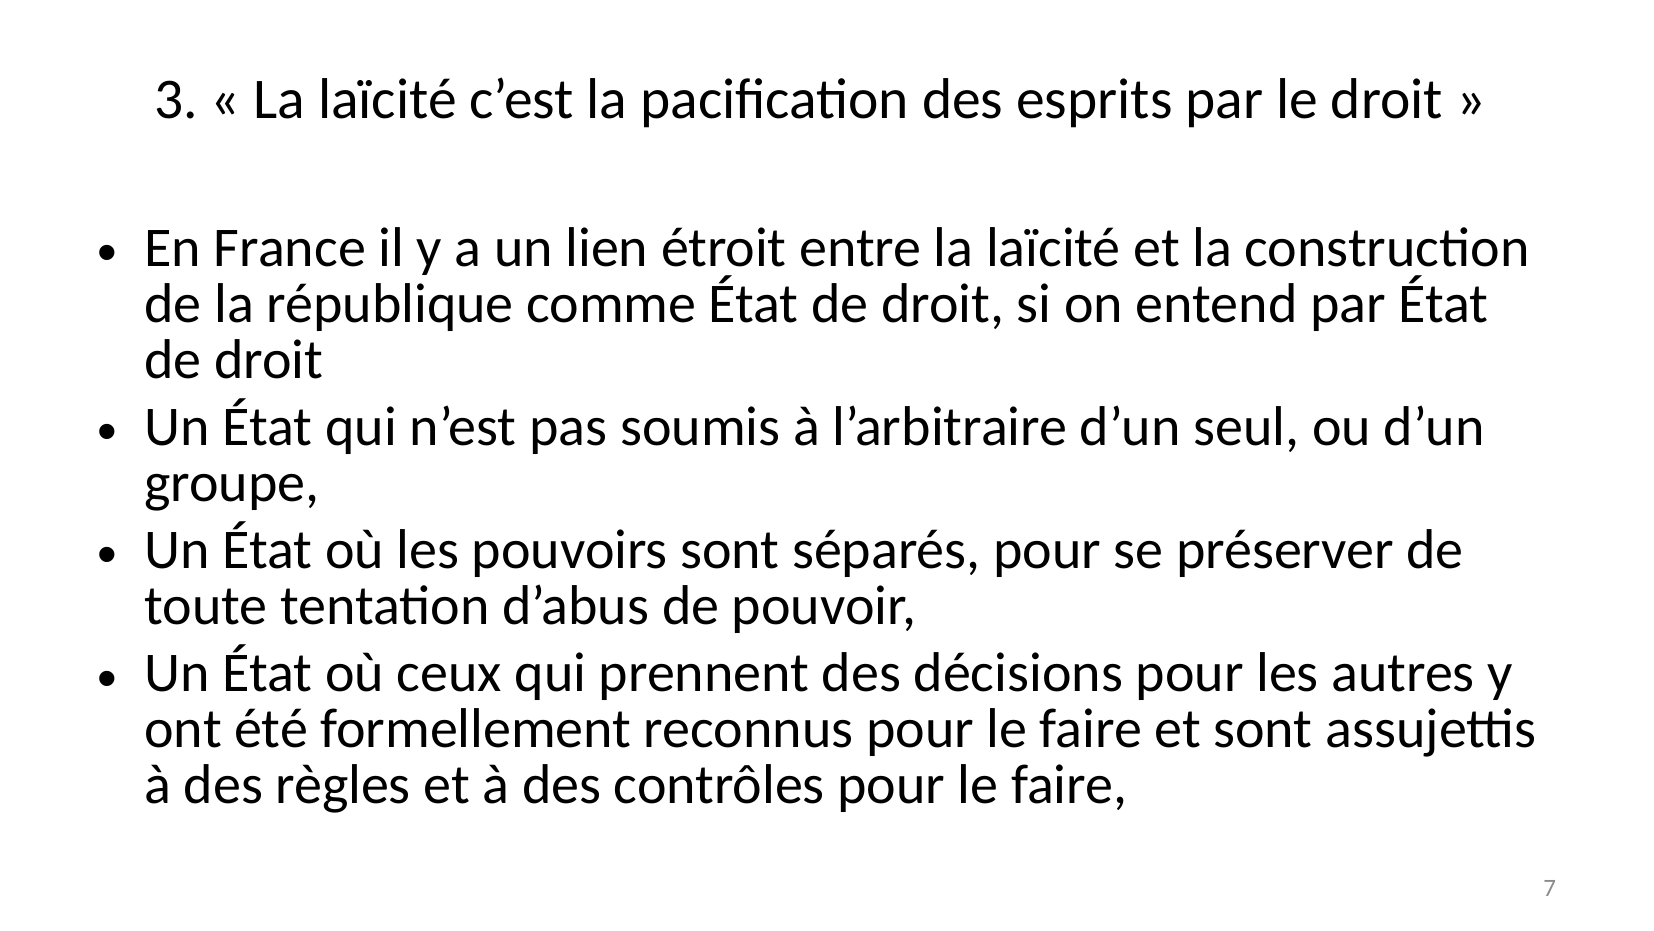

3. « La laïcité c’est la pacification des esprits par le droit »
En France il y a un lien étroit entre la laïcité et la construction de la république comme État de droit, si on entend par État de droit
Un État qui n’est pas soumis à l’arbitraire d’un seul, ou d’un groupe,
Un État où les pouvoirs sont séparés, pour se préserver de toute tentation d’abus de pouvoir,
Un État où ceux qui prennent des décisions pour les autres y ont été formellement reconnus pour le faire et sont assujettis à des règles et à des contrôles pour le faire,